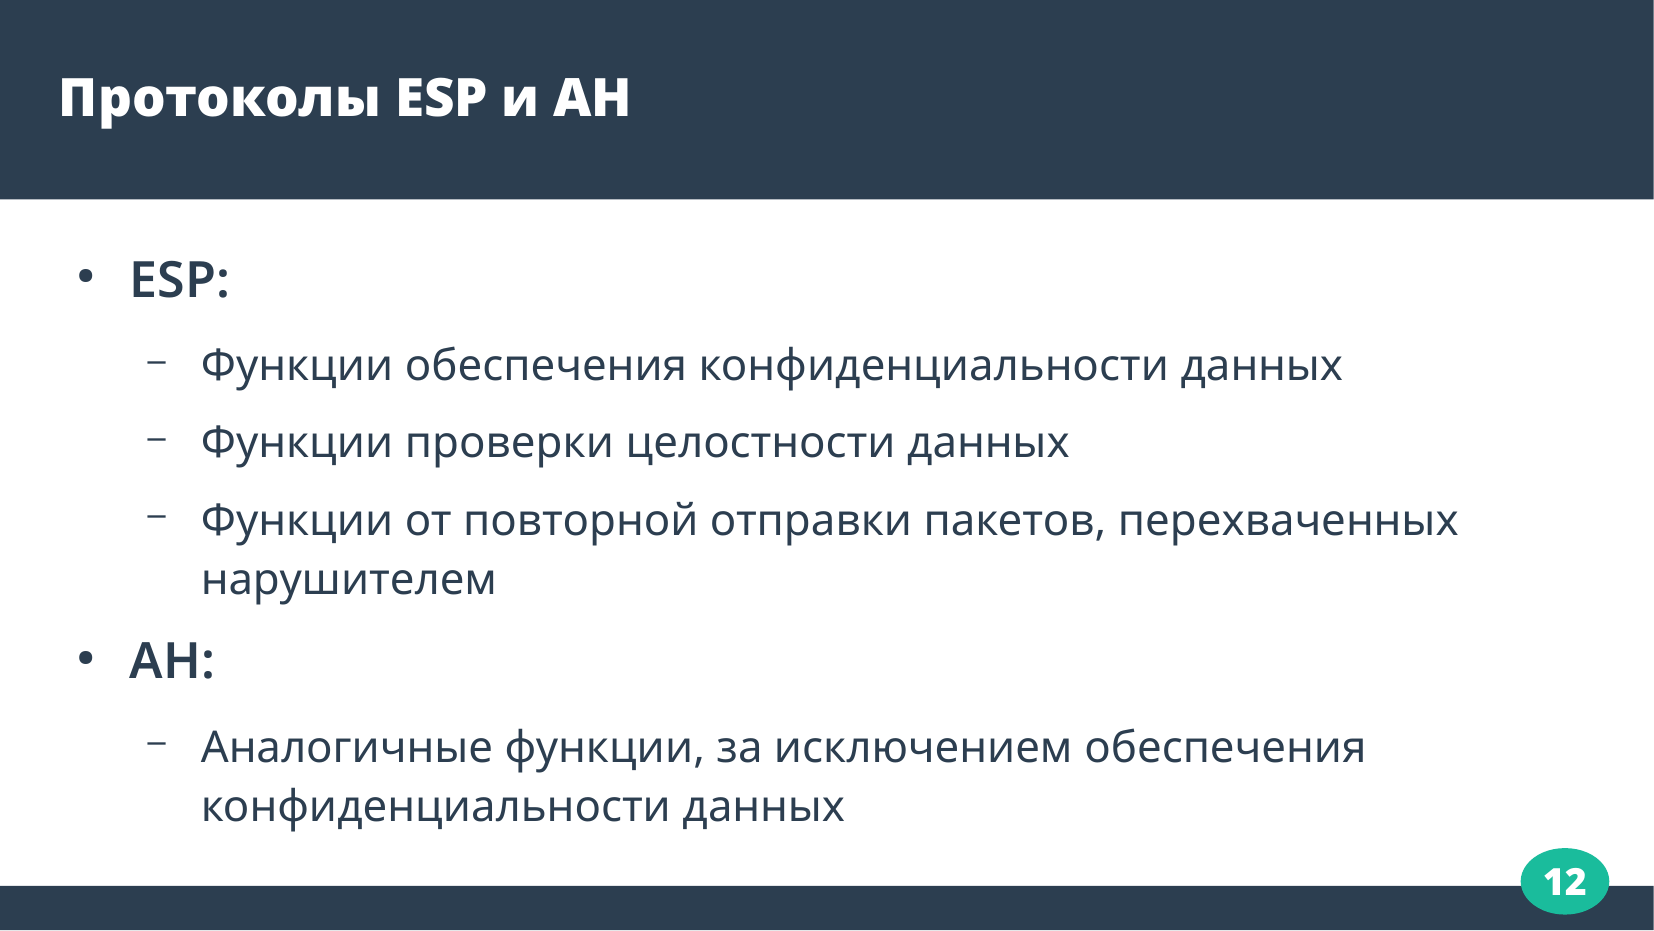

# Протоколы ESP и AH
ESP:
Функции обеспечения конфиденциальности данных
Функции проверки целостности данных
Функции от повторной отправки пакетов, перехваченных нарушителем
AH:
Аналогичные функции, за исключением обеспечения конфиденциальности данных
12